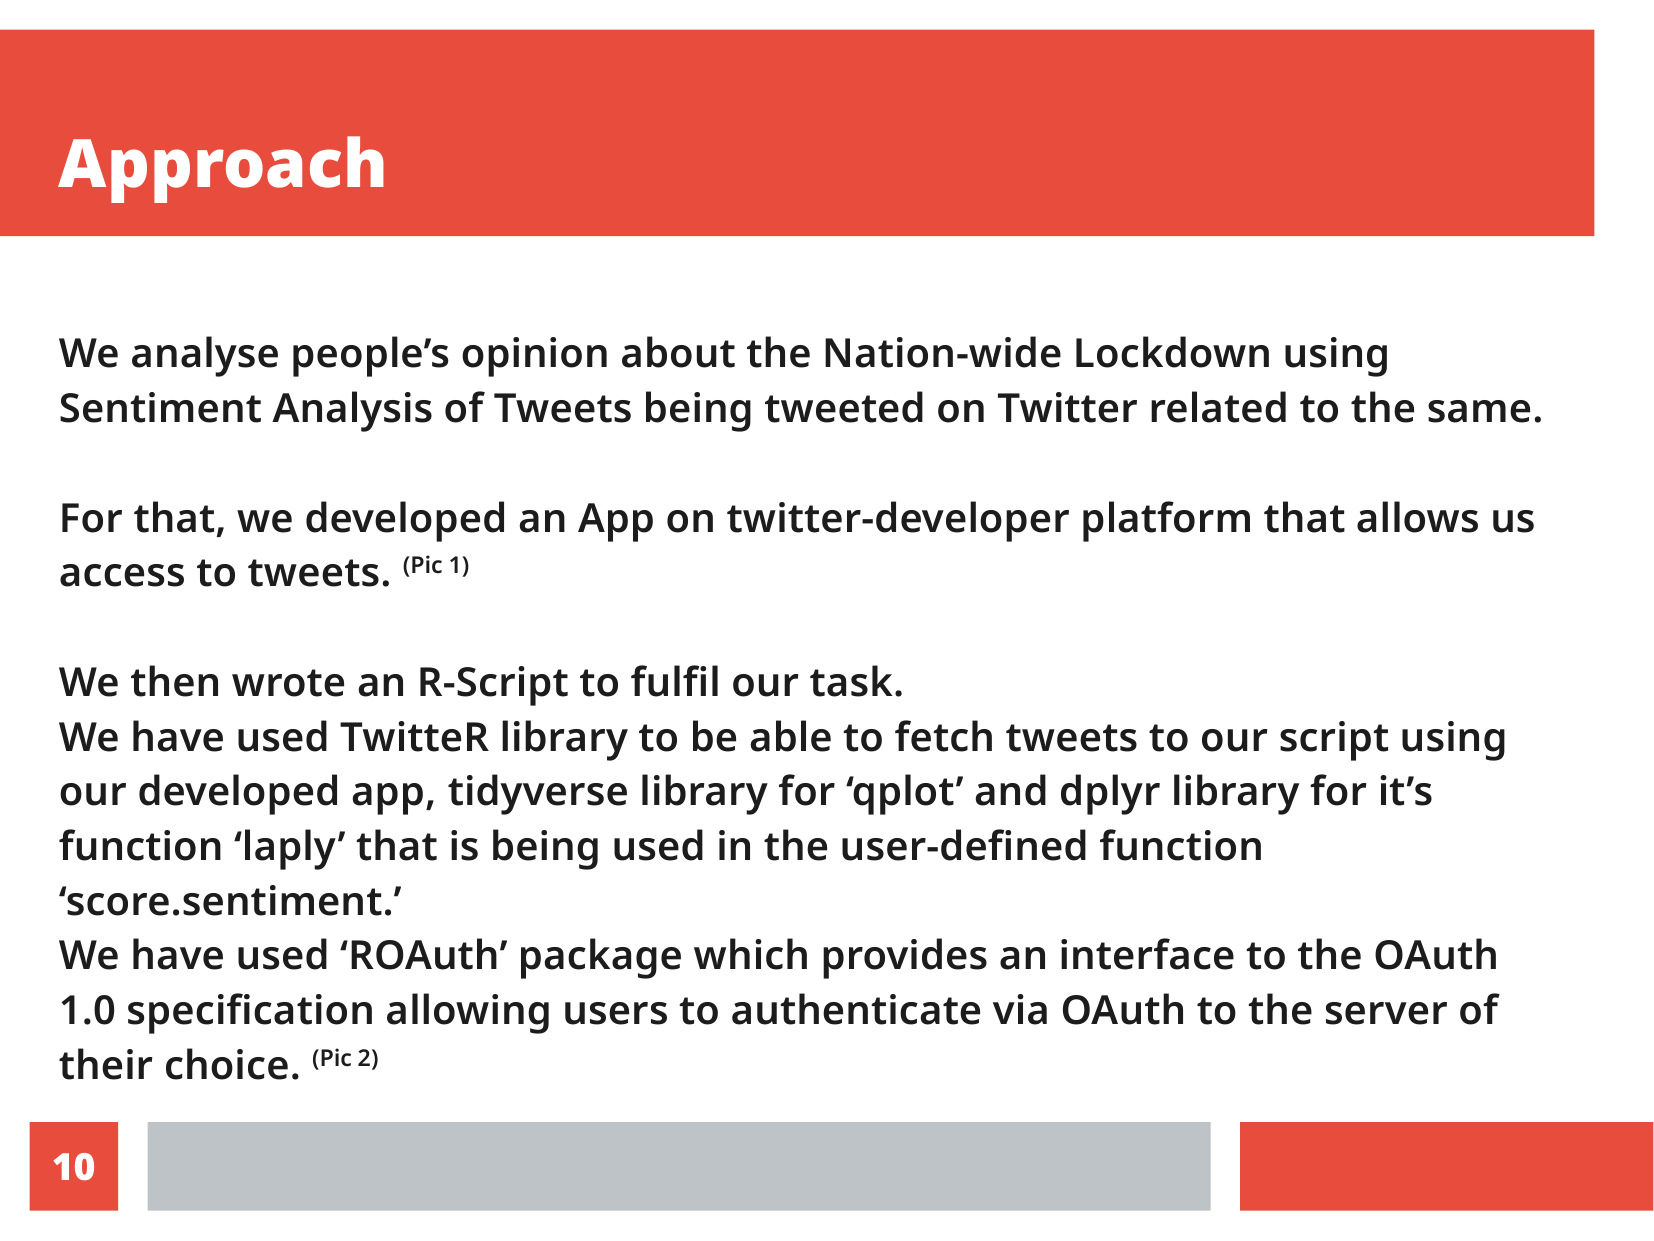

# Approach
We analyse people’s opinion about the Nation-wide Lockdown using Sentiment Analysis of Tweets being tweeted on Twitter related to the same.
For that, we developed an App on twitter-developer platform that allows us access to tweets. (Pic 1)
We then wrote an R-Script to fulfil our task.
We have used TwitteR library to be able to fetch tweets to our script using our developed app, tidyverse library for ‘qplot’ and dplyr library for it’s function ‘laply’ that is being used in the user-defined function ‘score.sentiment.’
We have used ‘ROAuth’ package which provides an interface to the OAuth 1.0 specification allowing users to authenticate via OAuth to the server of their choice. (Pic 2)
10